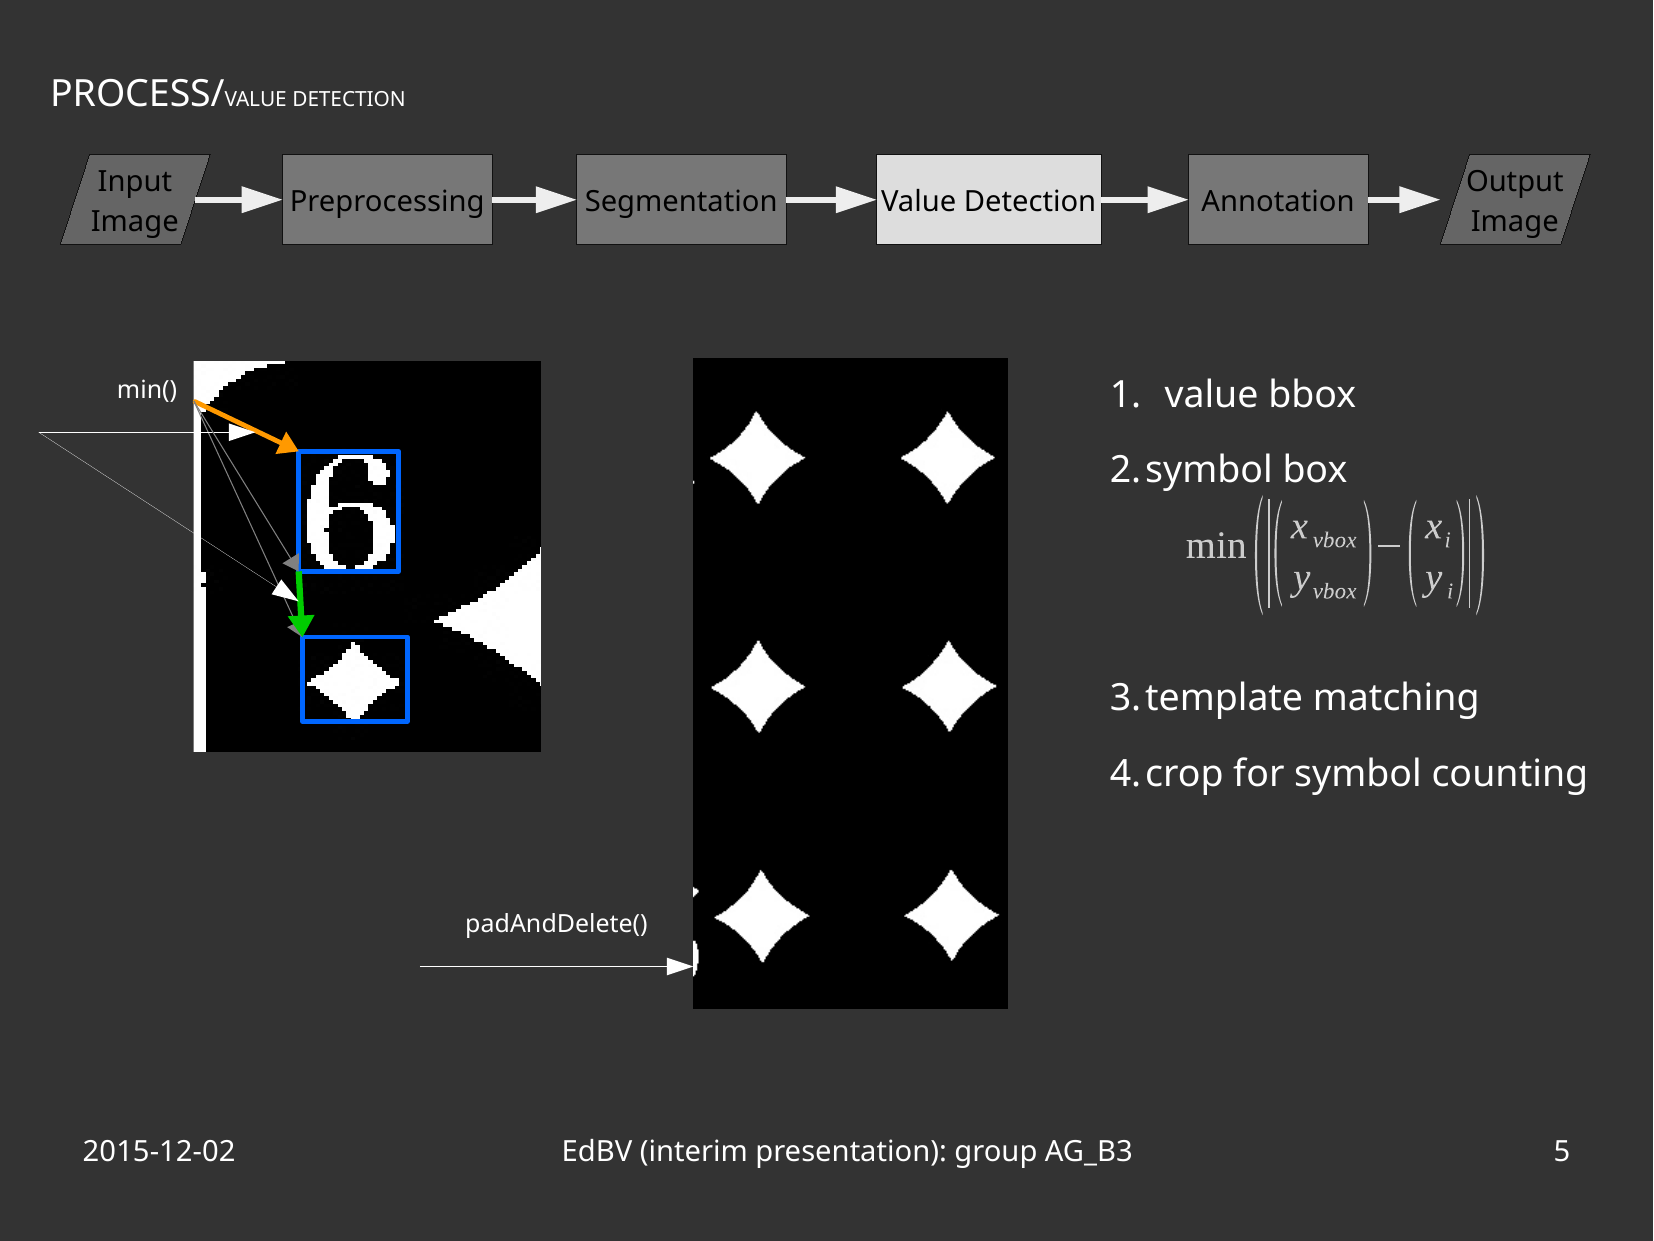

PROCESS/VALUE DETECTION
Input
Image
Preprocessing
Segmentation
Value Detection
Annotation
Output
Image
 value bbox
symbol box
template matching
crop for symbol counting
min()
padAndDelete()
2015-12-02
EdBV (interim presentation): group AG_B3
5